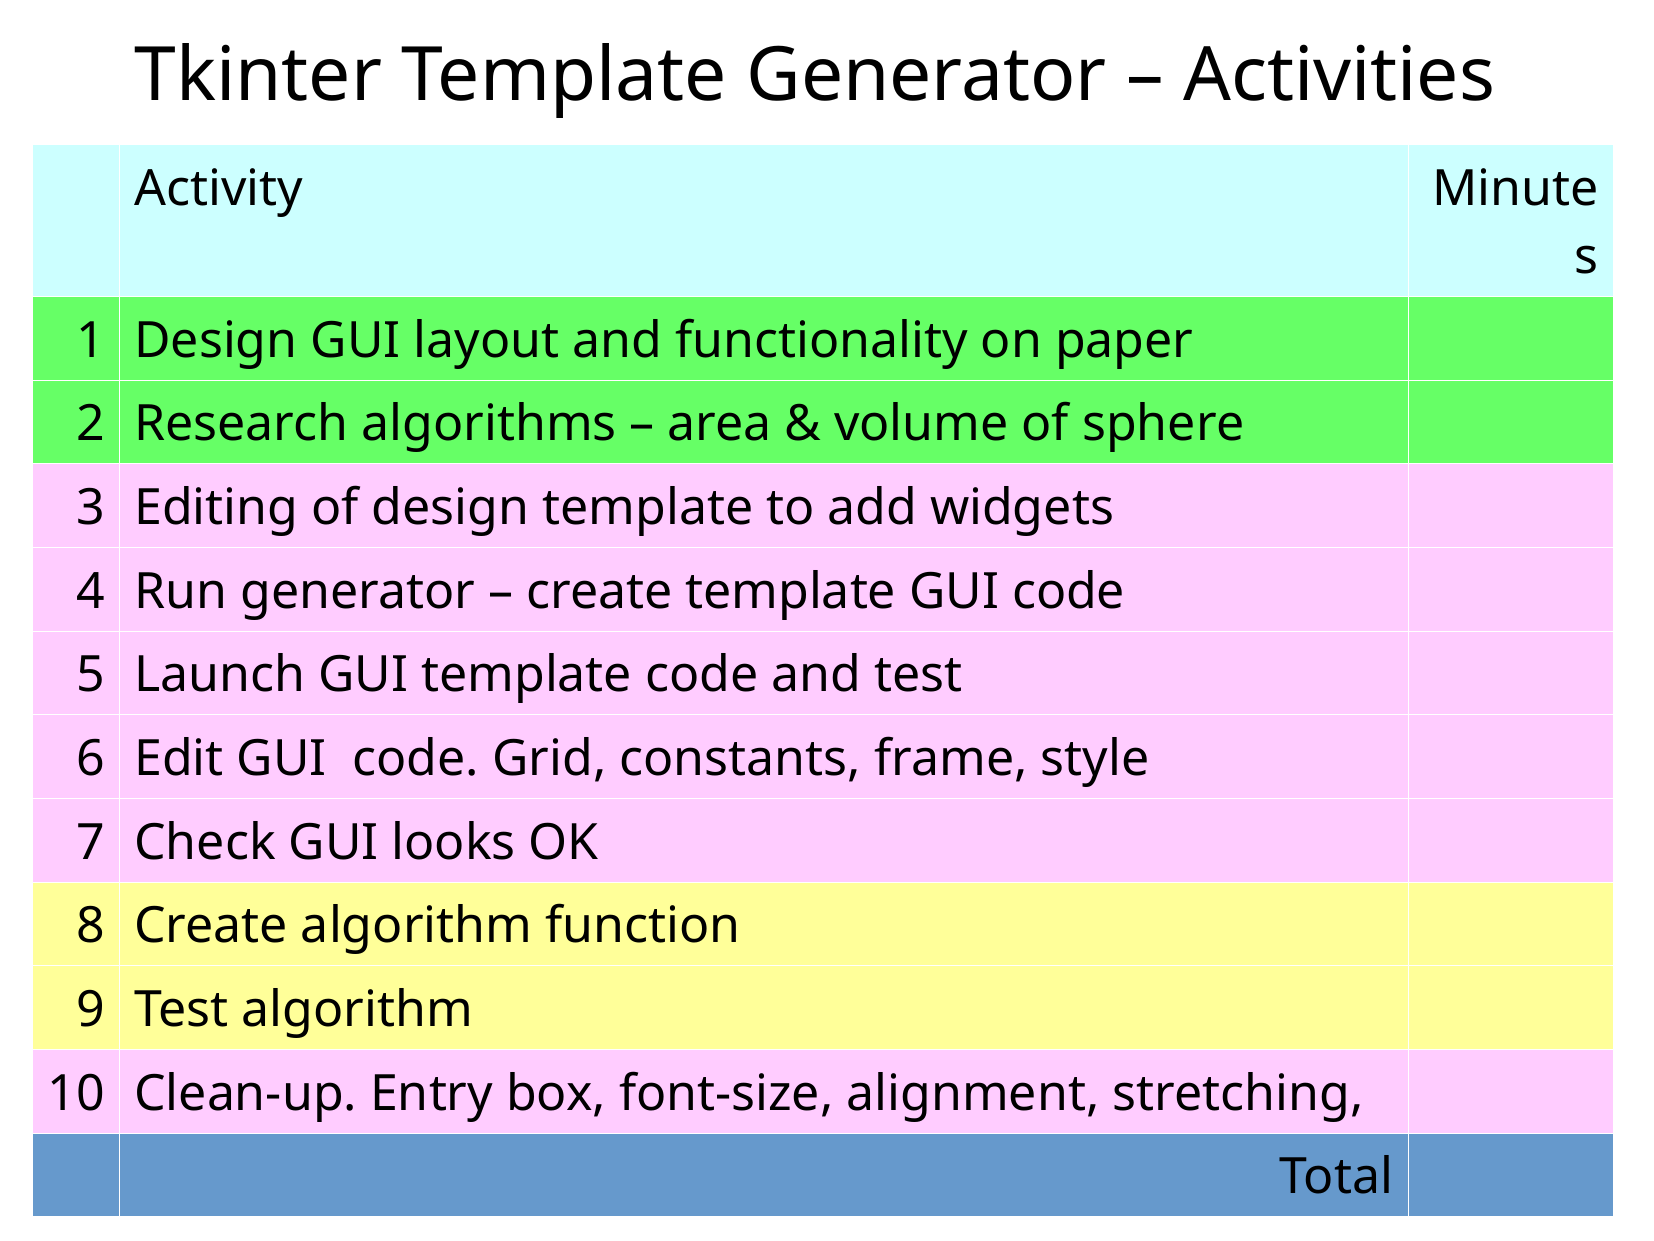

# Tkinter Template Generator – Activities
| | Activity | Minutes |
| --- | --- | --- |
| 1 | Design GUI layout and functionality on paper | |
| 2 | Research algorithms – area & volume of sphere | |
| 3 | Editing of design template to add widgets | |
| 4 | Run generator – create template GUI code | |
| 5 | Launch GUI template code and test | |
| 6 | Edit GUI code. Grid, constants, frame, style | |
| 7 | Check GUI looks OK | |
| 8 | Create algorithm function | |
| 9 | Test algorithm | |
| 10 | Clean-up. Entry box, font-size, alignment, stretching, | |
| | Total | |